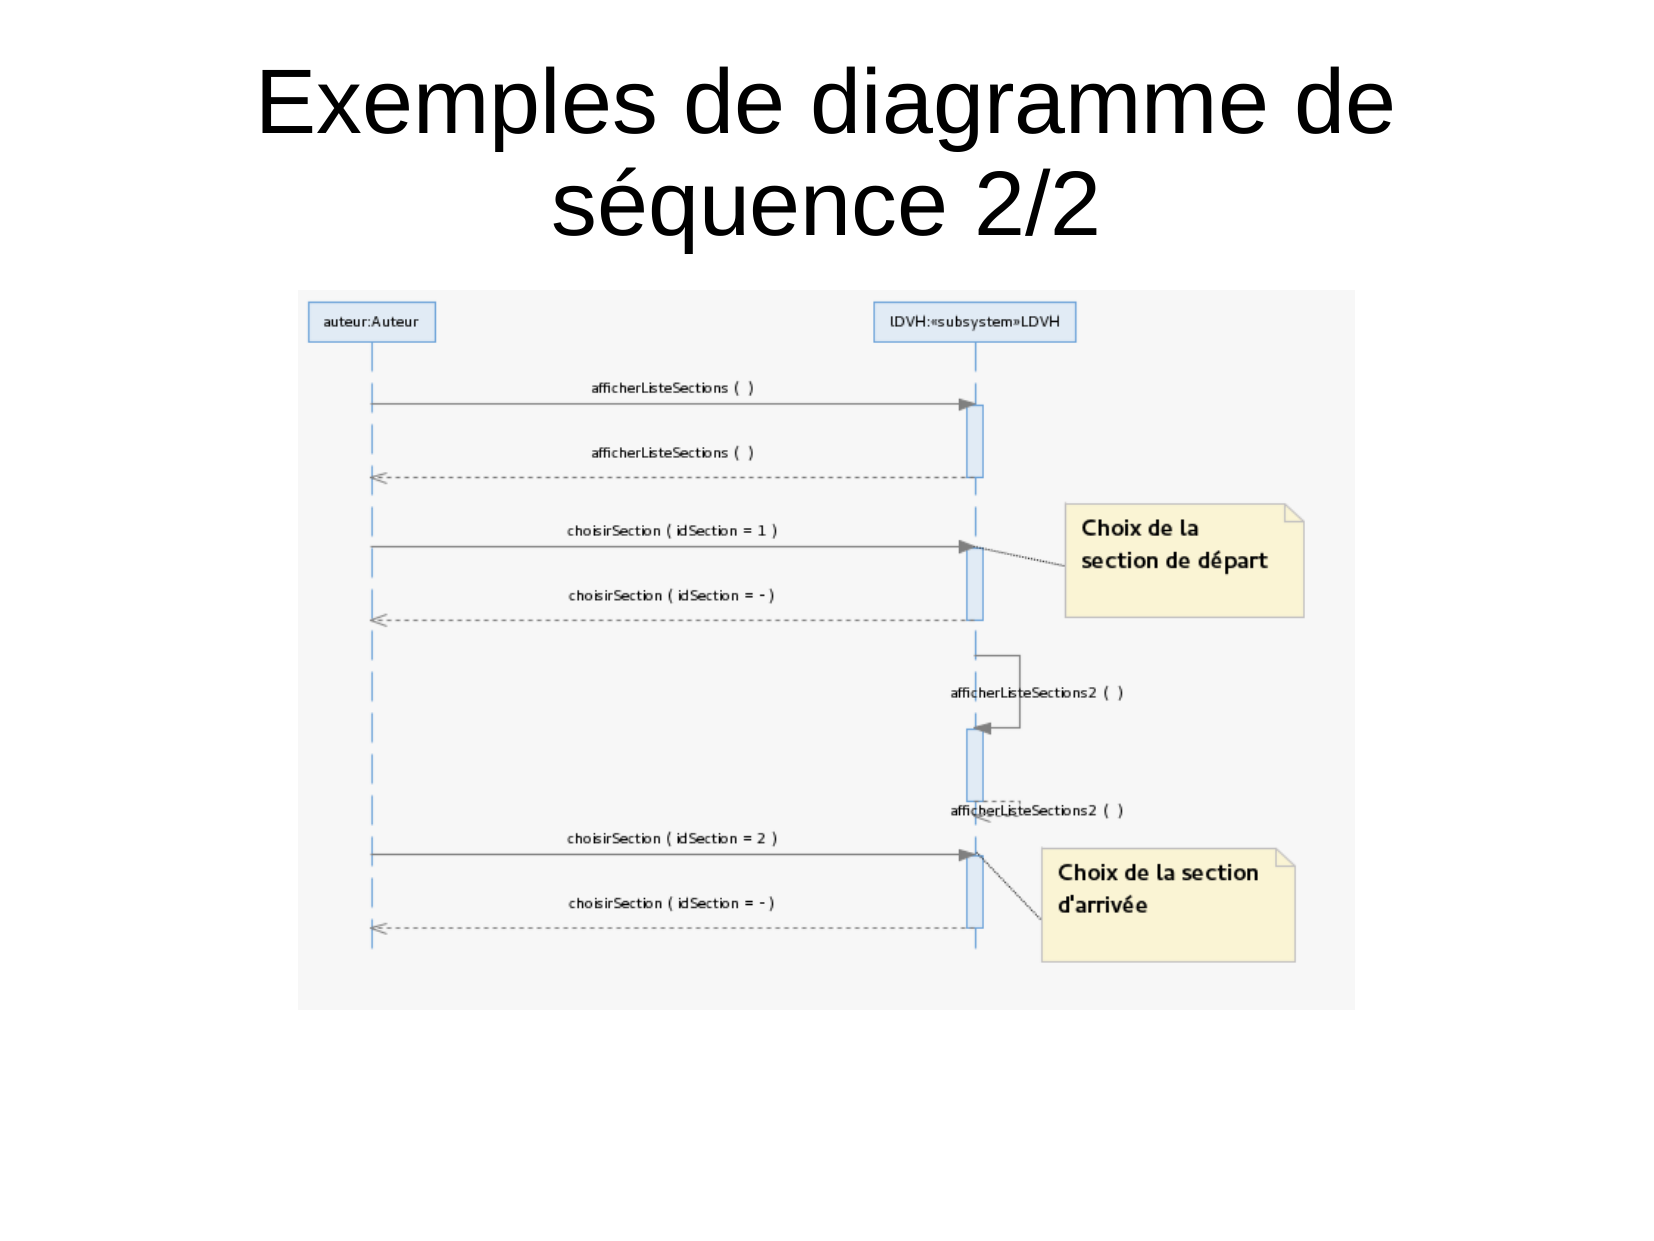

# Exemples de diagramme de séquence 2/2